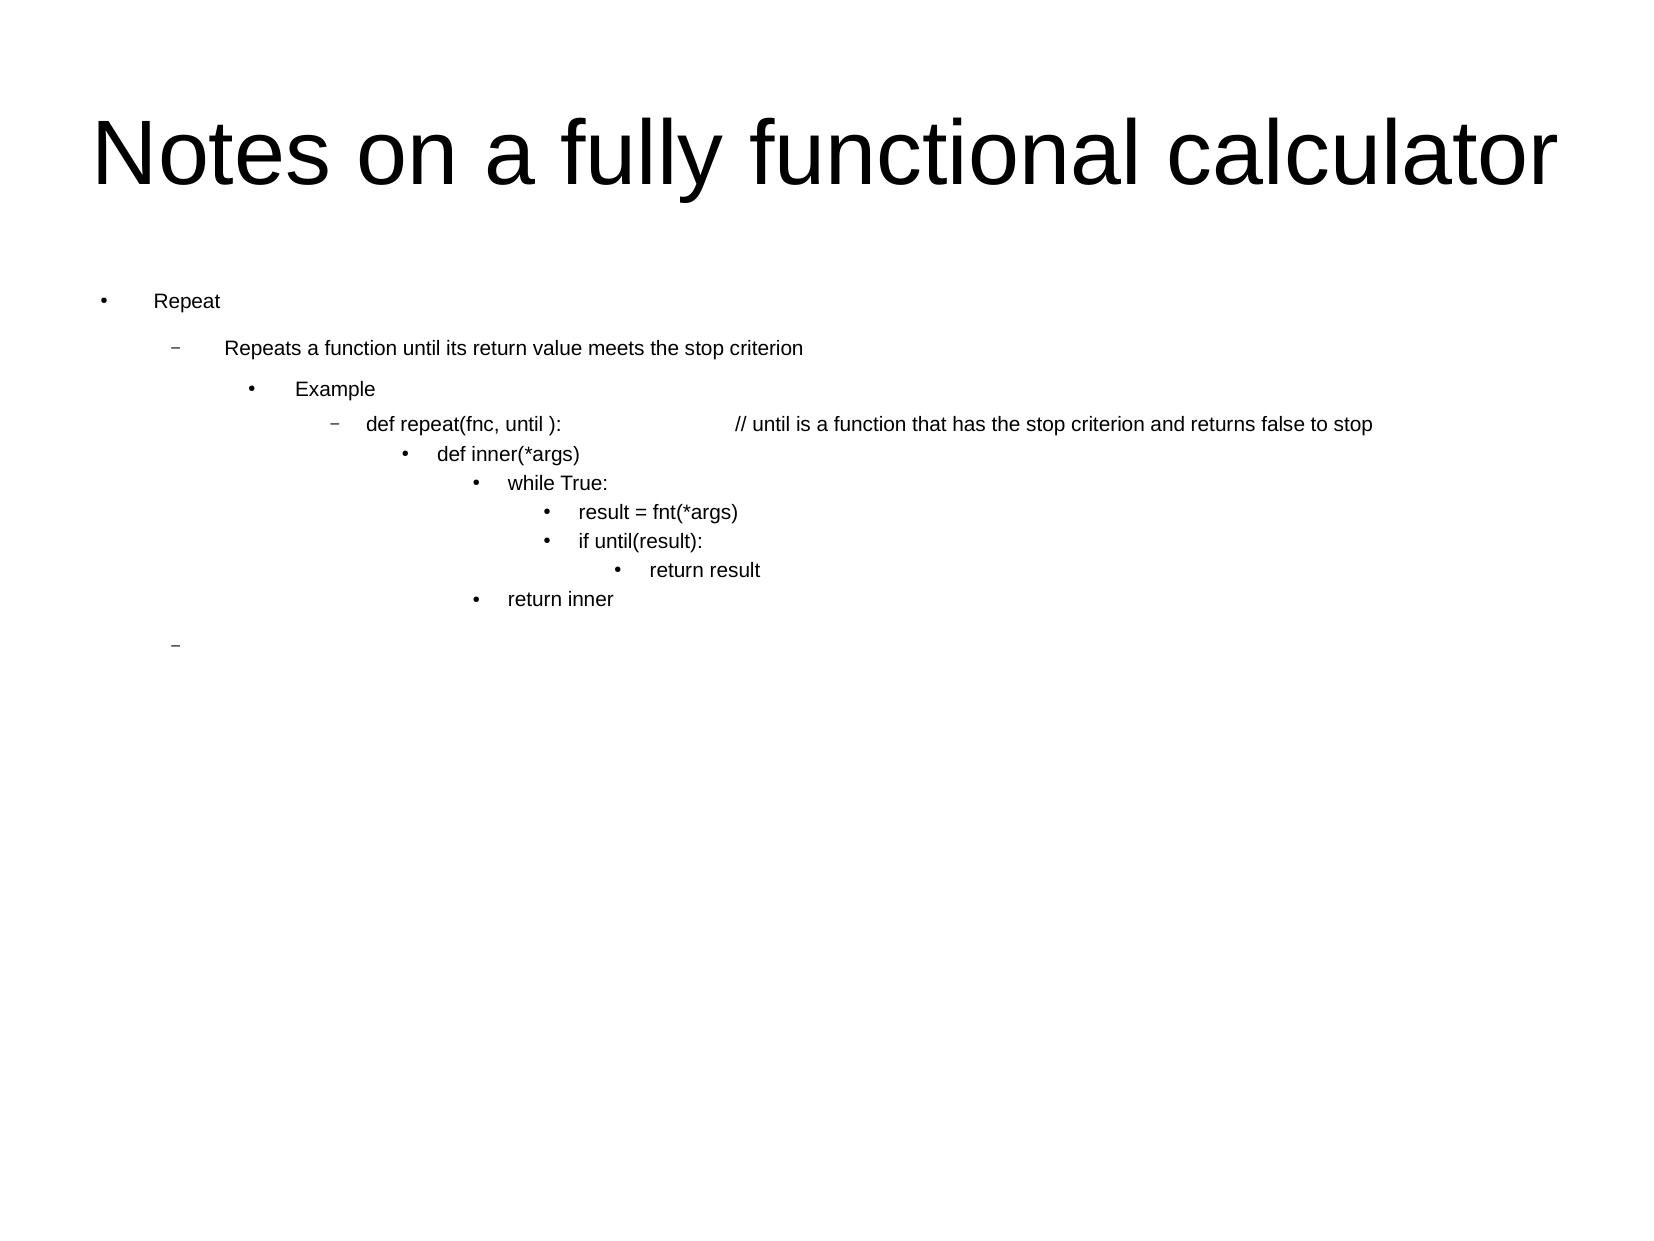

# Notes on a fully functional calculator
Repeat
Repeats a function until its return value meets the stop criterion
Example
def repeat(fnc, until ):			// until is a function that has the stop criterion and returns false to stop
def inner(*args)
while True:
result = fnt(*args)
if until(result):
return result
return inner